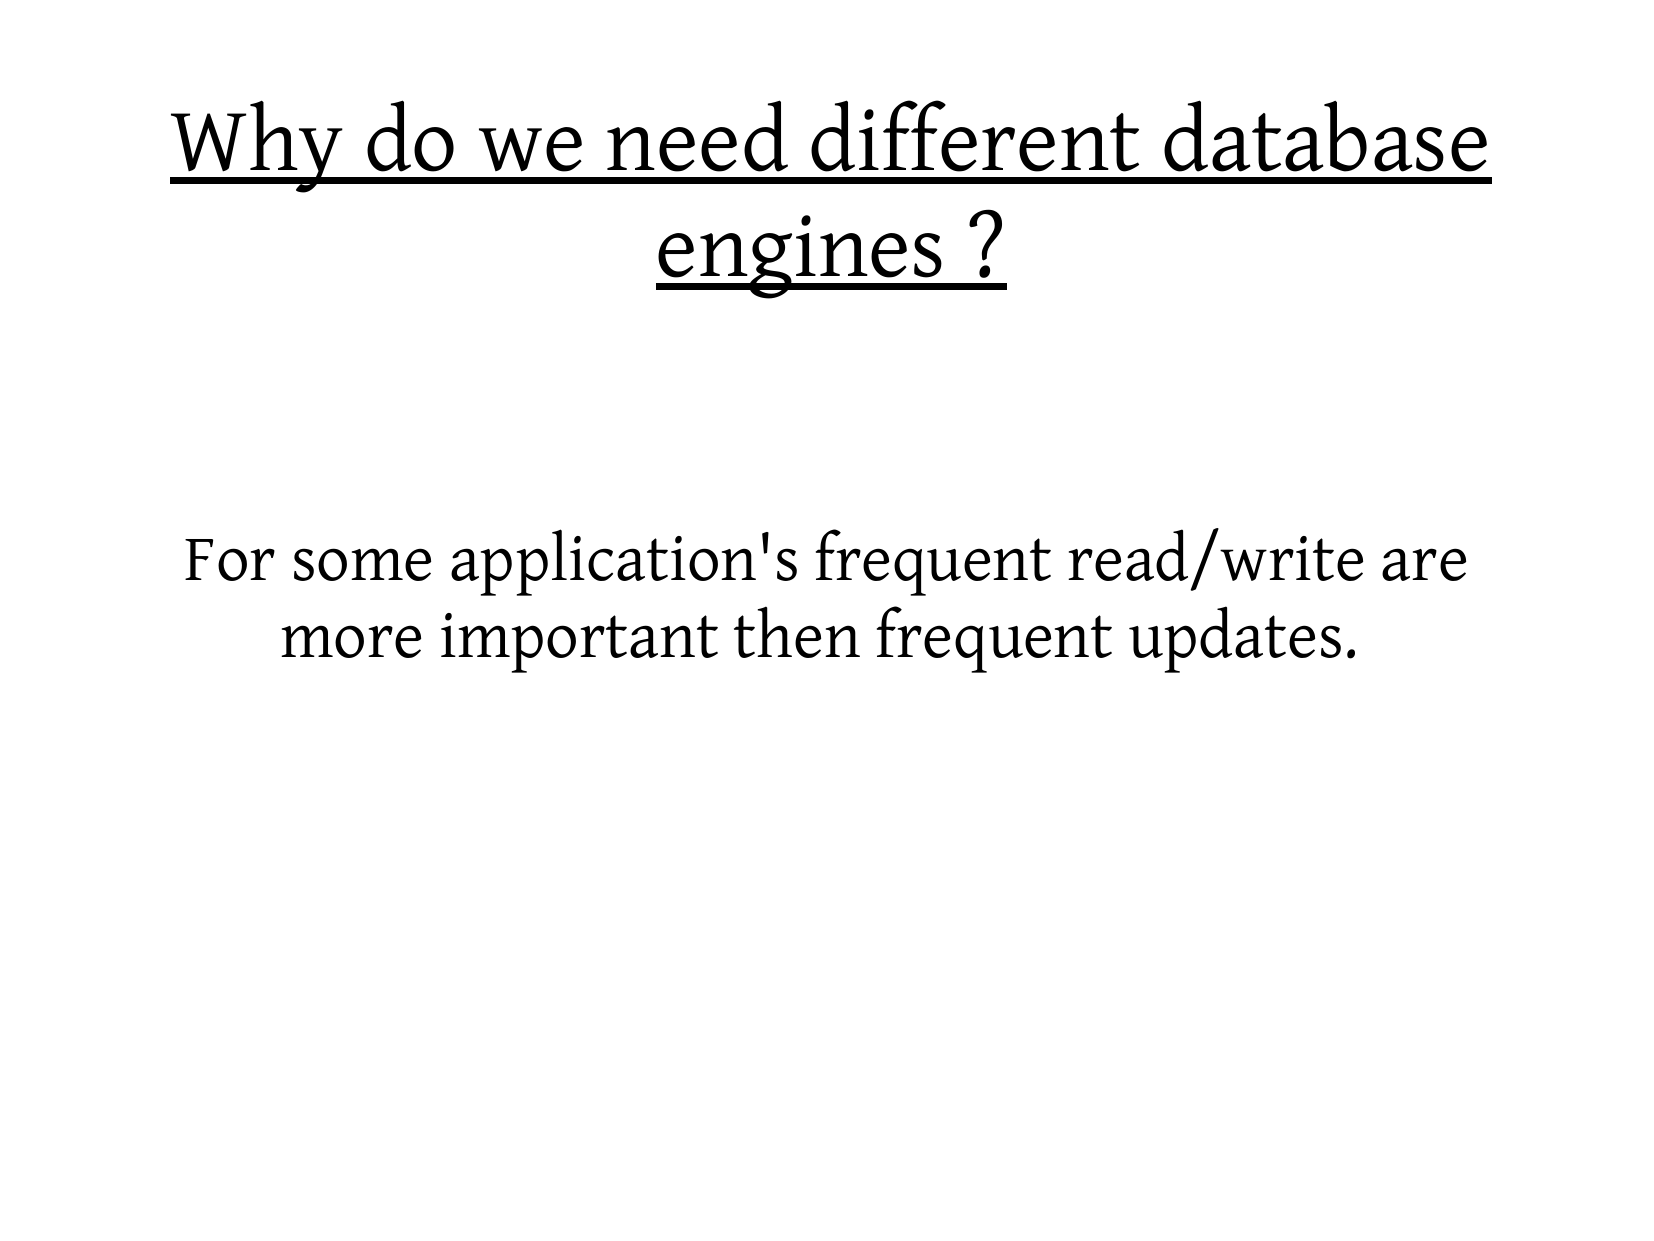

# Why do we need different database engines ?
For some application's frequent read/write are more important then frequent updates.